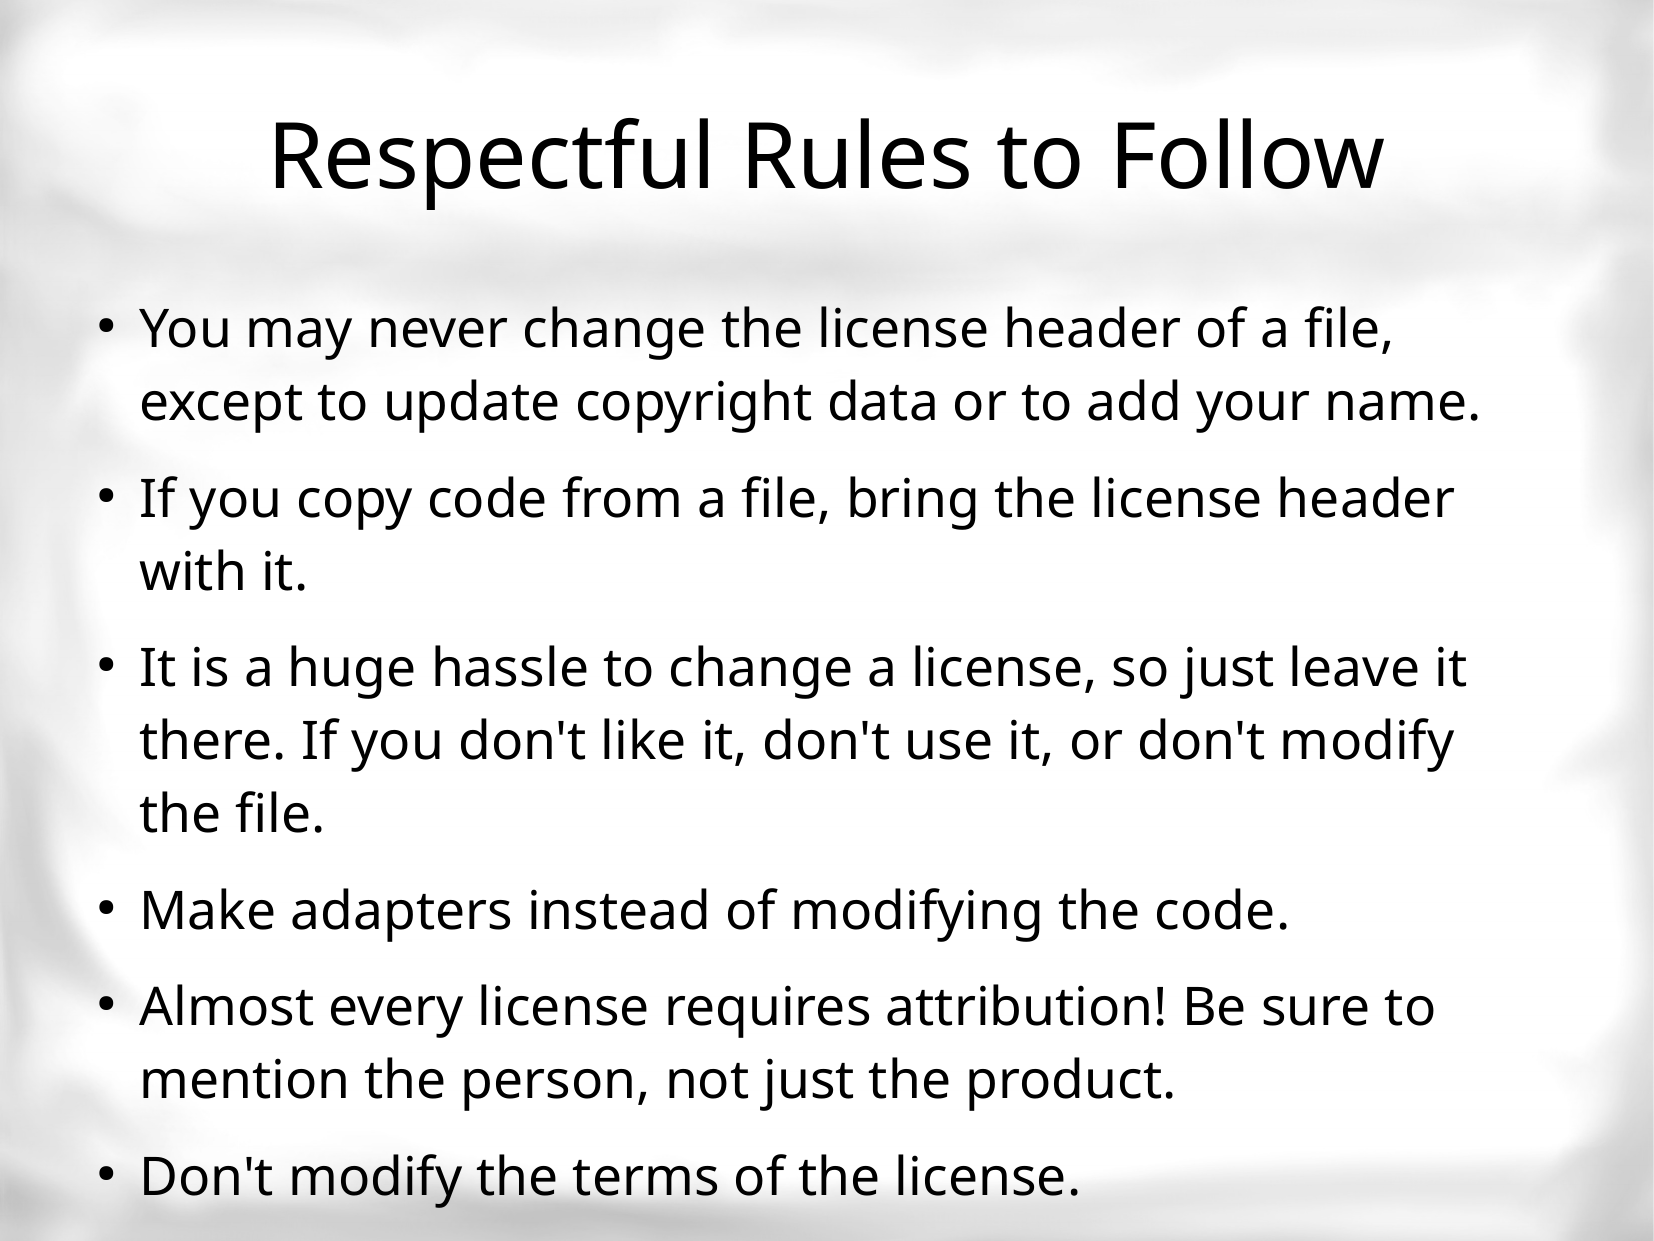

# Respectful Rules to Follow
You may never change the license header of a file, except to update copyright data or to add your name.
If you copy code from a file, bring the license header with it.
It is a huge hassle to change a license, so just leave it there. If you don't like it, don't use it, or don't modify the file.
Make adapters instead of modifying the code.
Almost every license requires attribution! Be sure to mention the person, not just the product.
Don't modify the terms of the license.